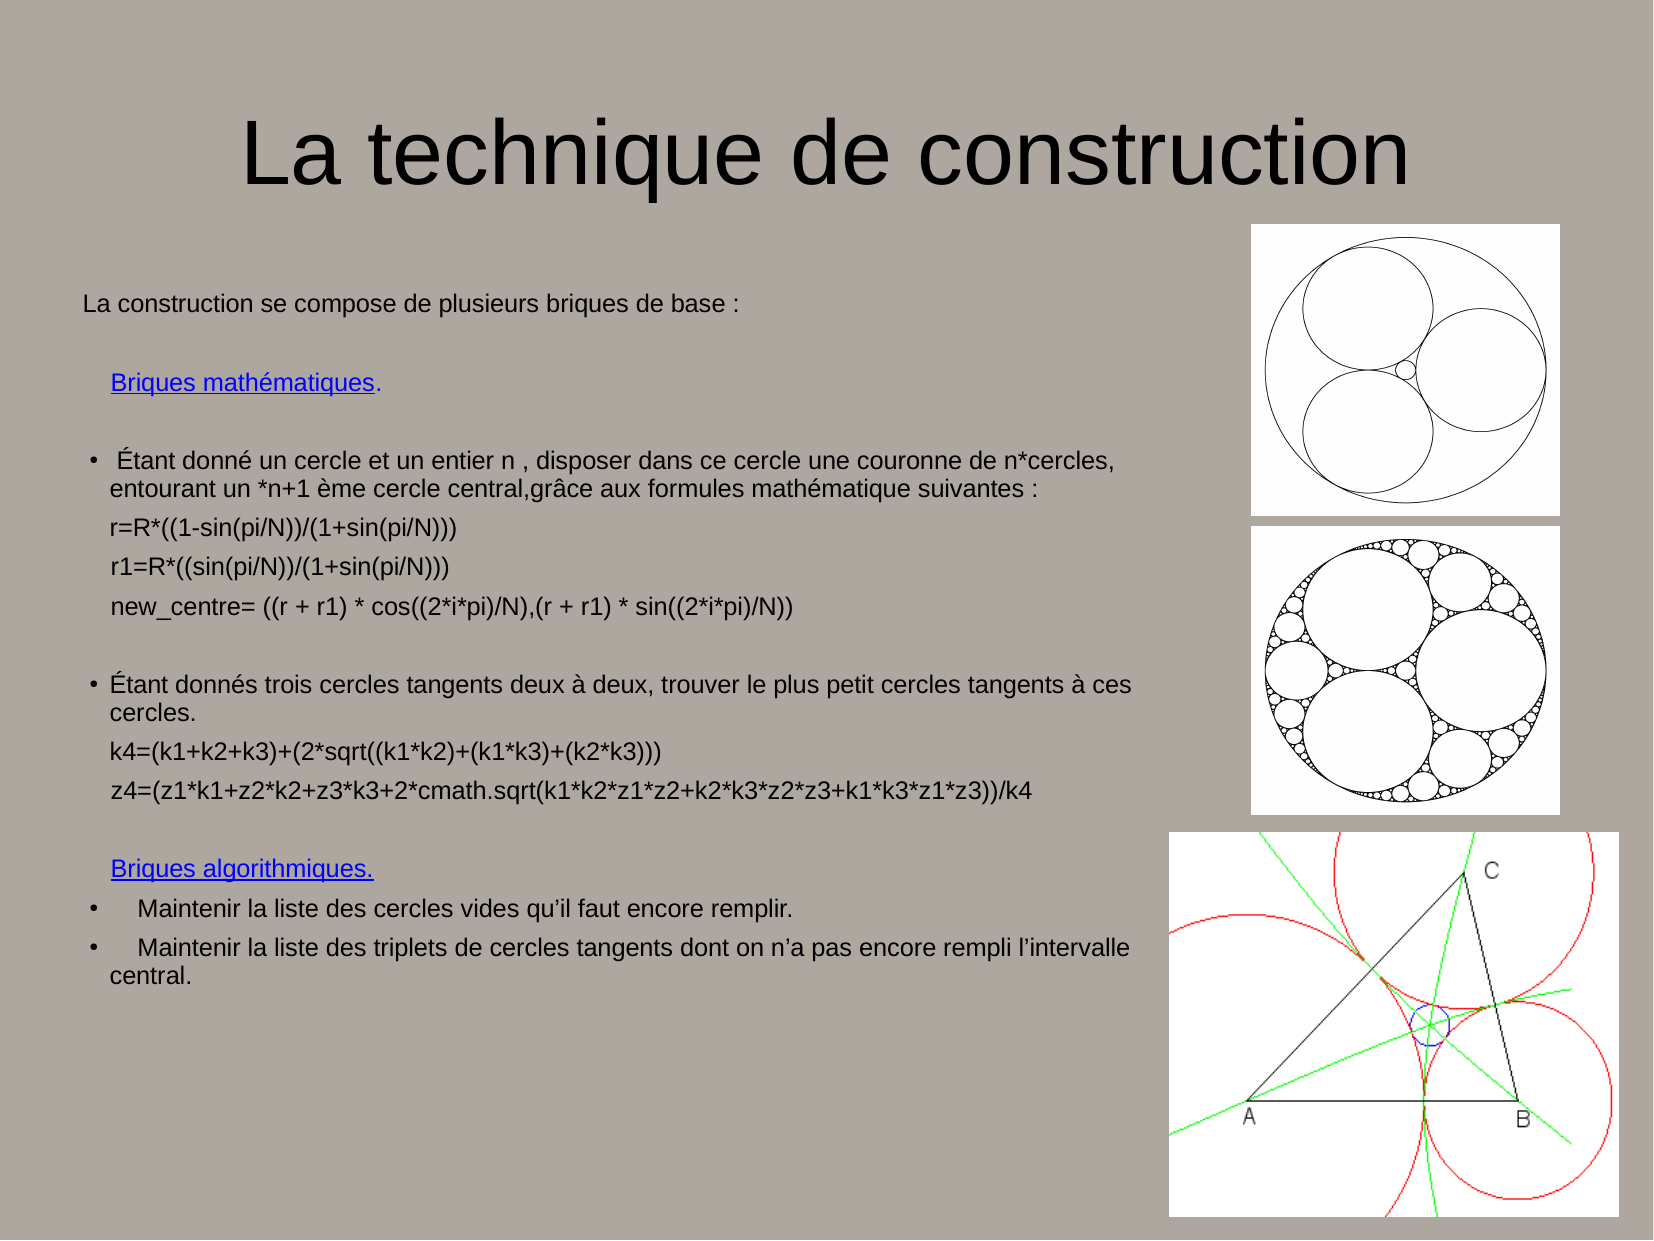

# La technique de construction
La construction se compose de plusieurs briques de base :
 Briques mathématiques.
 Étant donné un cercle et un entier n , disposer dans ce cercle une couronne de n*cercles, entourant un *n+1 ème cercle central,grâce aux formules mathématique suivantes :
r=R*((1-sin(pi/N))/(1+sin(pi/N)))
 r1=R*((sin(pi/N))/(1+sin(pi/N)))
 new_centre= ((r + r1) * cos((2*i*pi)/N),(r + r1) * sin((2*i*pi)/N))
Étant donnés trois cercles tangents deux à deux, trouver le plus petit cercles tangents à ces cercles.
k4=(k1+k2+k3)+(2*sqrt((k1*k2)+(k1*k3)+(k2*k3)))
 z4=(z1*k1+z2*k2+z3*k3+2*cmath.sqrt(k1*k2*z1*z2+k2*k3*z2*z3+k1*k3*z1*z3))/k4
 Briques algorithmiques.
 Maintenir la liste des cercles vides qu’il faut encore remplir.
 Maintenir la liste des triplets de cercles tangents dont on n’a pas encore rempli l’intervalle central.